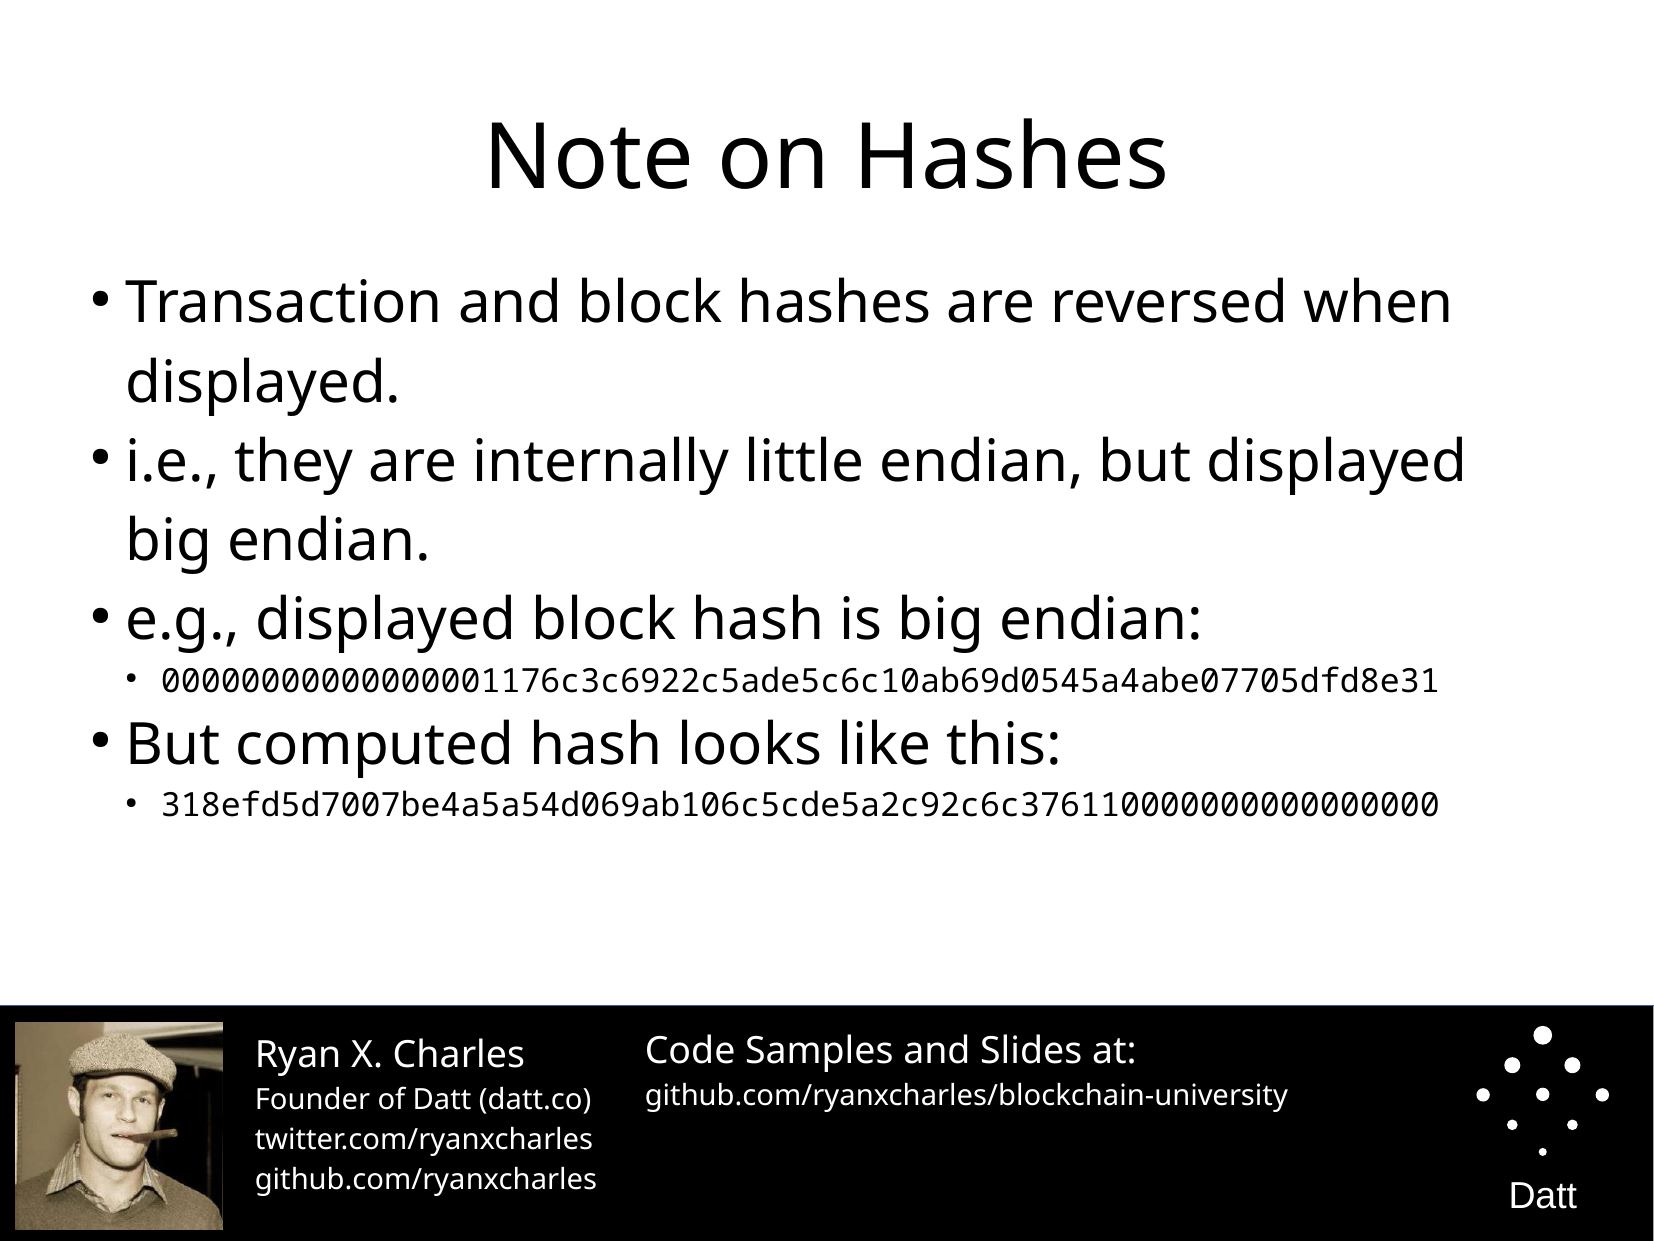

# Note on Hashes
Transaction and block hashes are reversed when displayed.
i.e., they are internally little endian, but displayed big endian.
e.g., displayed block hash is big endian:
00000000000000001176c3c6922c5ade5c6c10ab69d0545a4abe07705dfd8e31
But computed hash looks like this:
318efd5d7007be4a5a54d069ab106c5cde5a2c92c6c376110000000000000000
Code Samples and Slides at:
github.com/ryanxcharles/blockchain-university
Ryan X. Charles
Founder of Datt (datt.co)
twitter.com/ryanxcharles
github.com/ryanxcharles
Datt